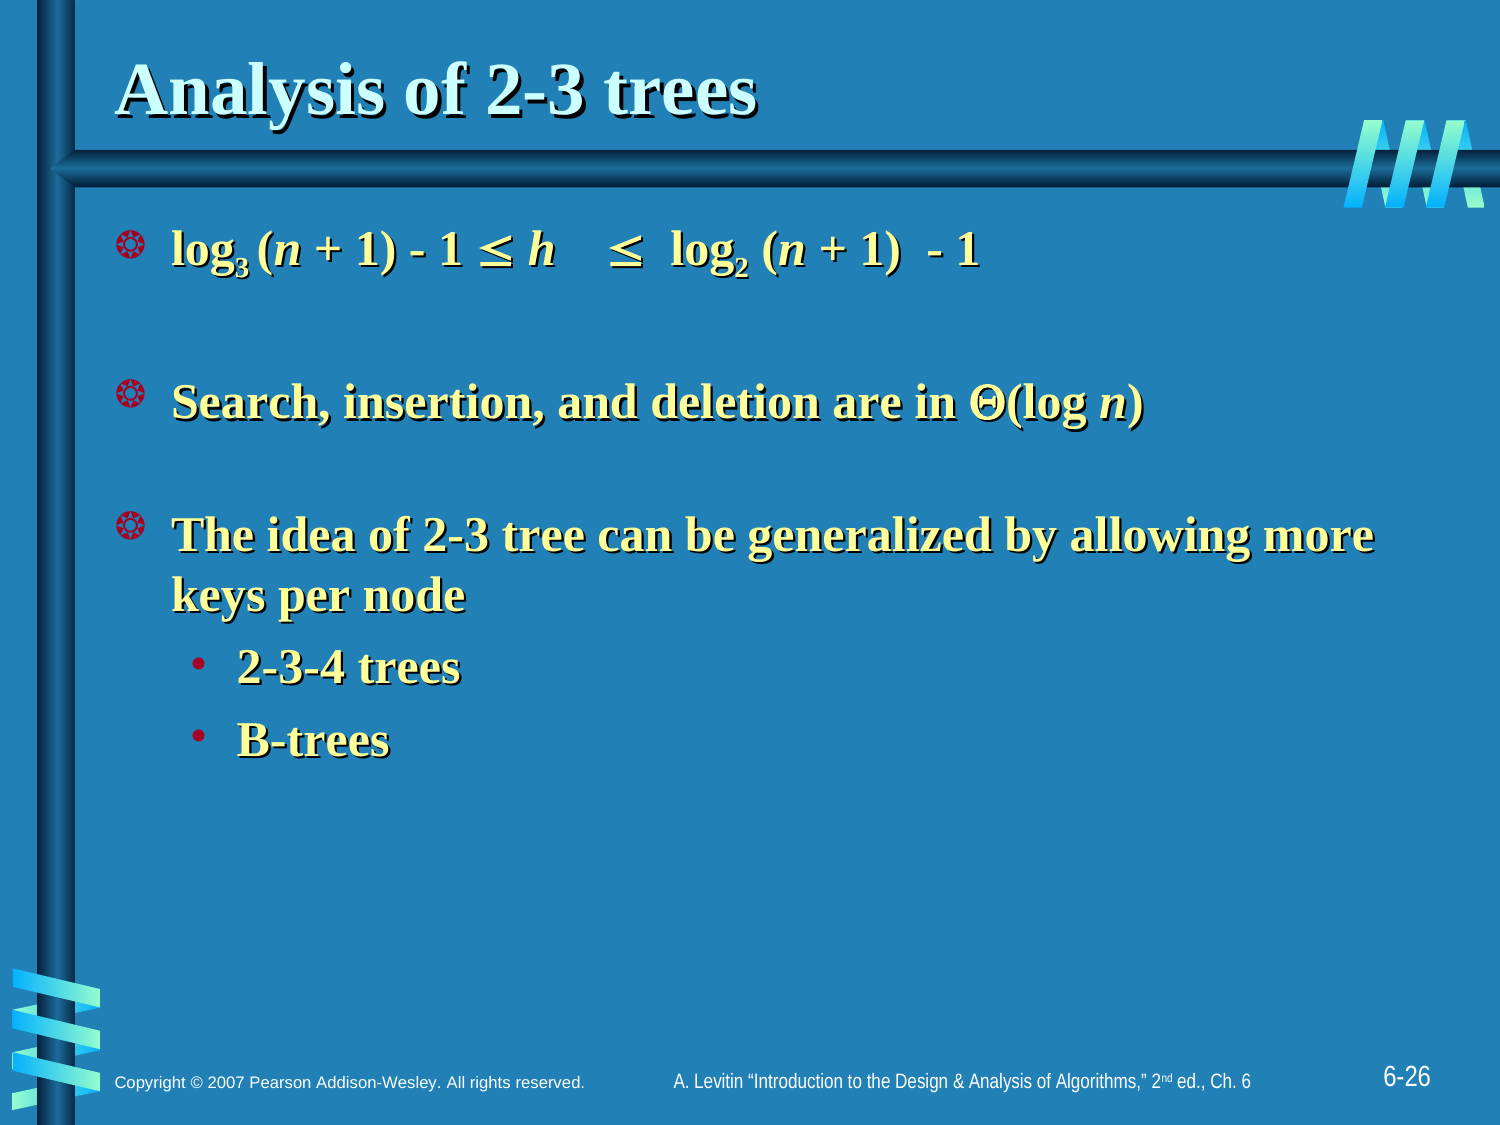

# Analysis of 2-3 trees
log3 (n + 1) - 1  h  log2 (n + 1) - 1
Search, insertion, and deletion are in (log n)
The idea of 2-3 tree can be generalized by allowing more keys per node
2-3-4 trees
B-trees